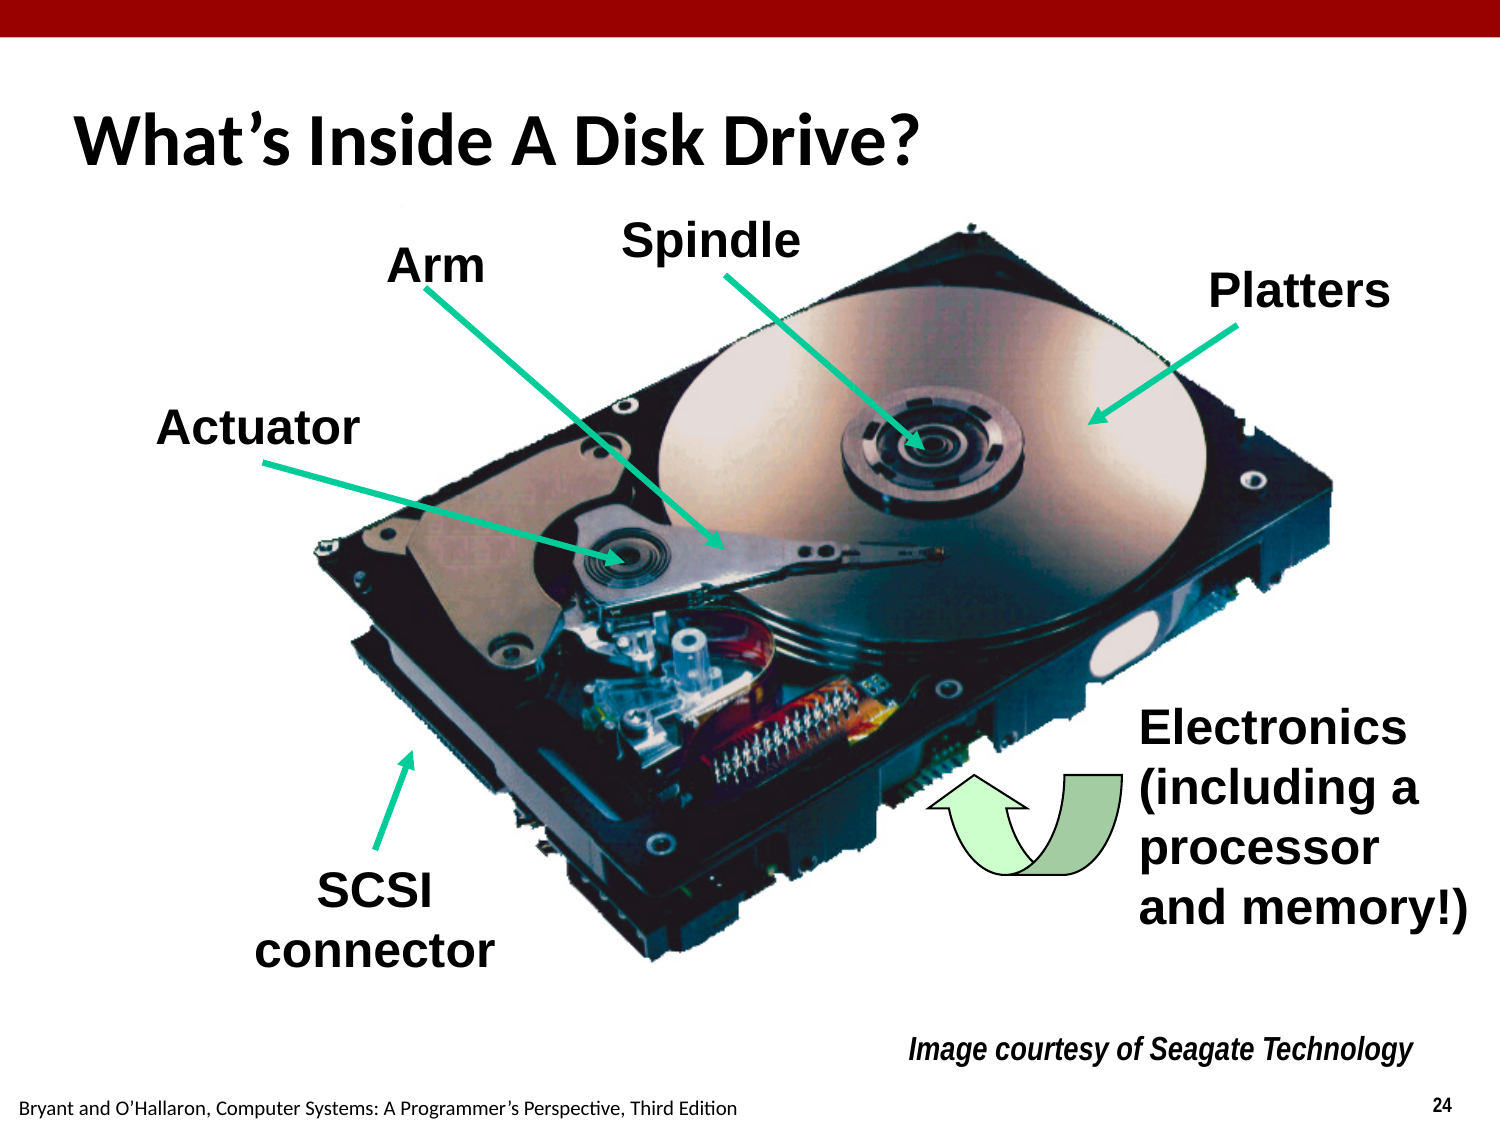

# What’s Inside A Disk Drive?
Spindle
Arm
Platters
Actuator
Electronics
(including a
processor
and memory!)
SCSI
connector
Image courtesy of Seagate Technology